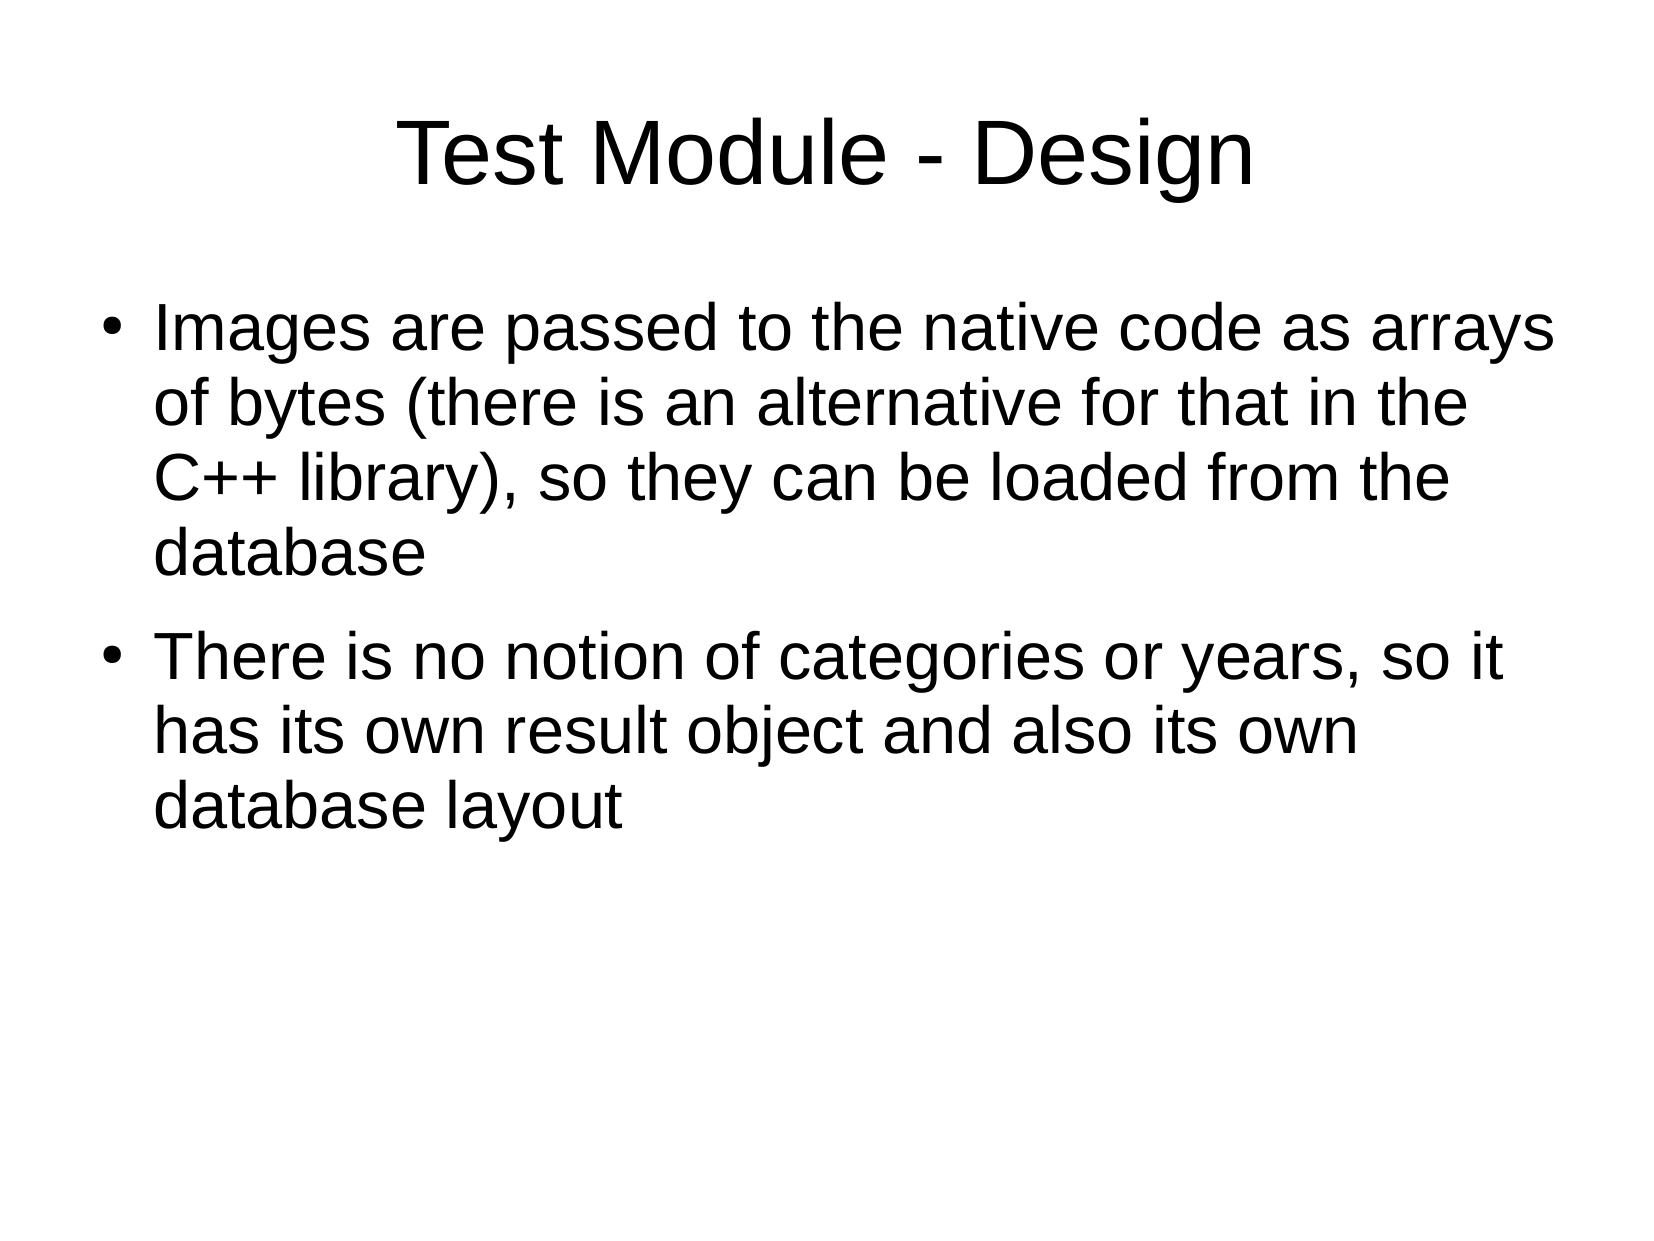

# Test Module - Design
Images are passed to the native code as arrays of bytes (there is an alternative for that in the C++ library), so they can be loaded from the database
There is no notion of categories or years, so it has its own result object and also its own database layout